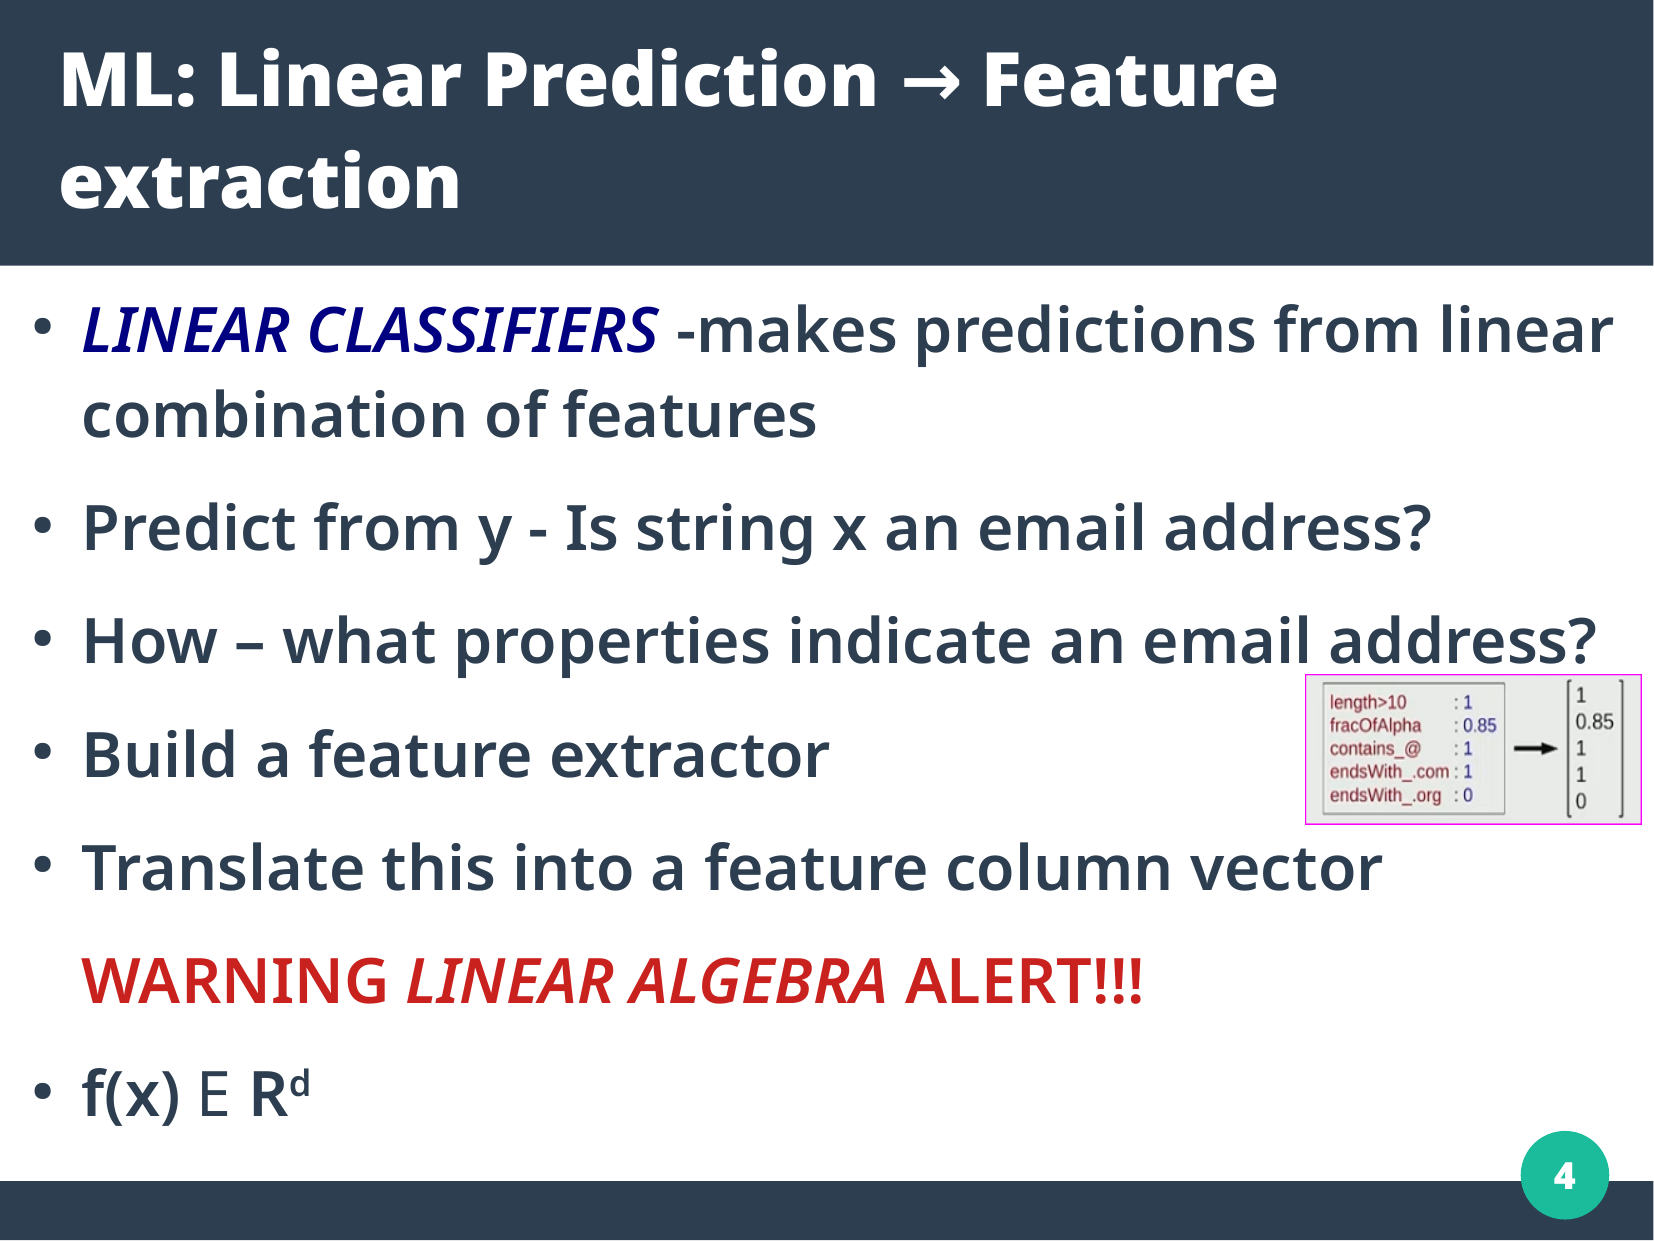

# ML: Linear Prediction → Feature extraction
LINEAR CLASSIFIERS -makes predictions from linear combination of features
Predict from y - Is string x an email address?
How – what properties indicate an email address?
Build a feature extractor
Translate this into a feature column vector
WARNING LINEAR ALGEBRA ALERT!!!
f(x) E Rd
4